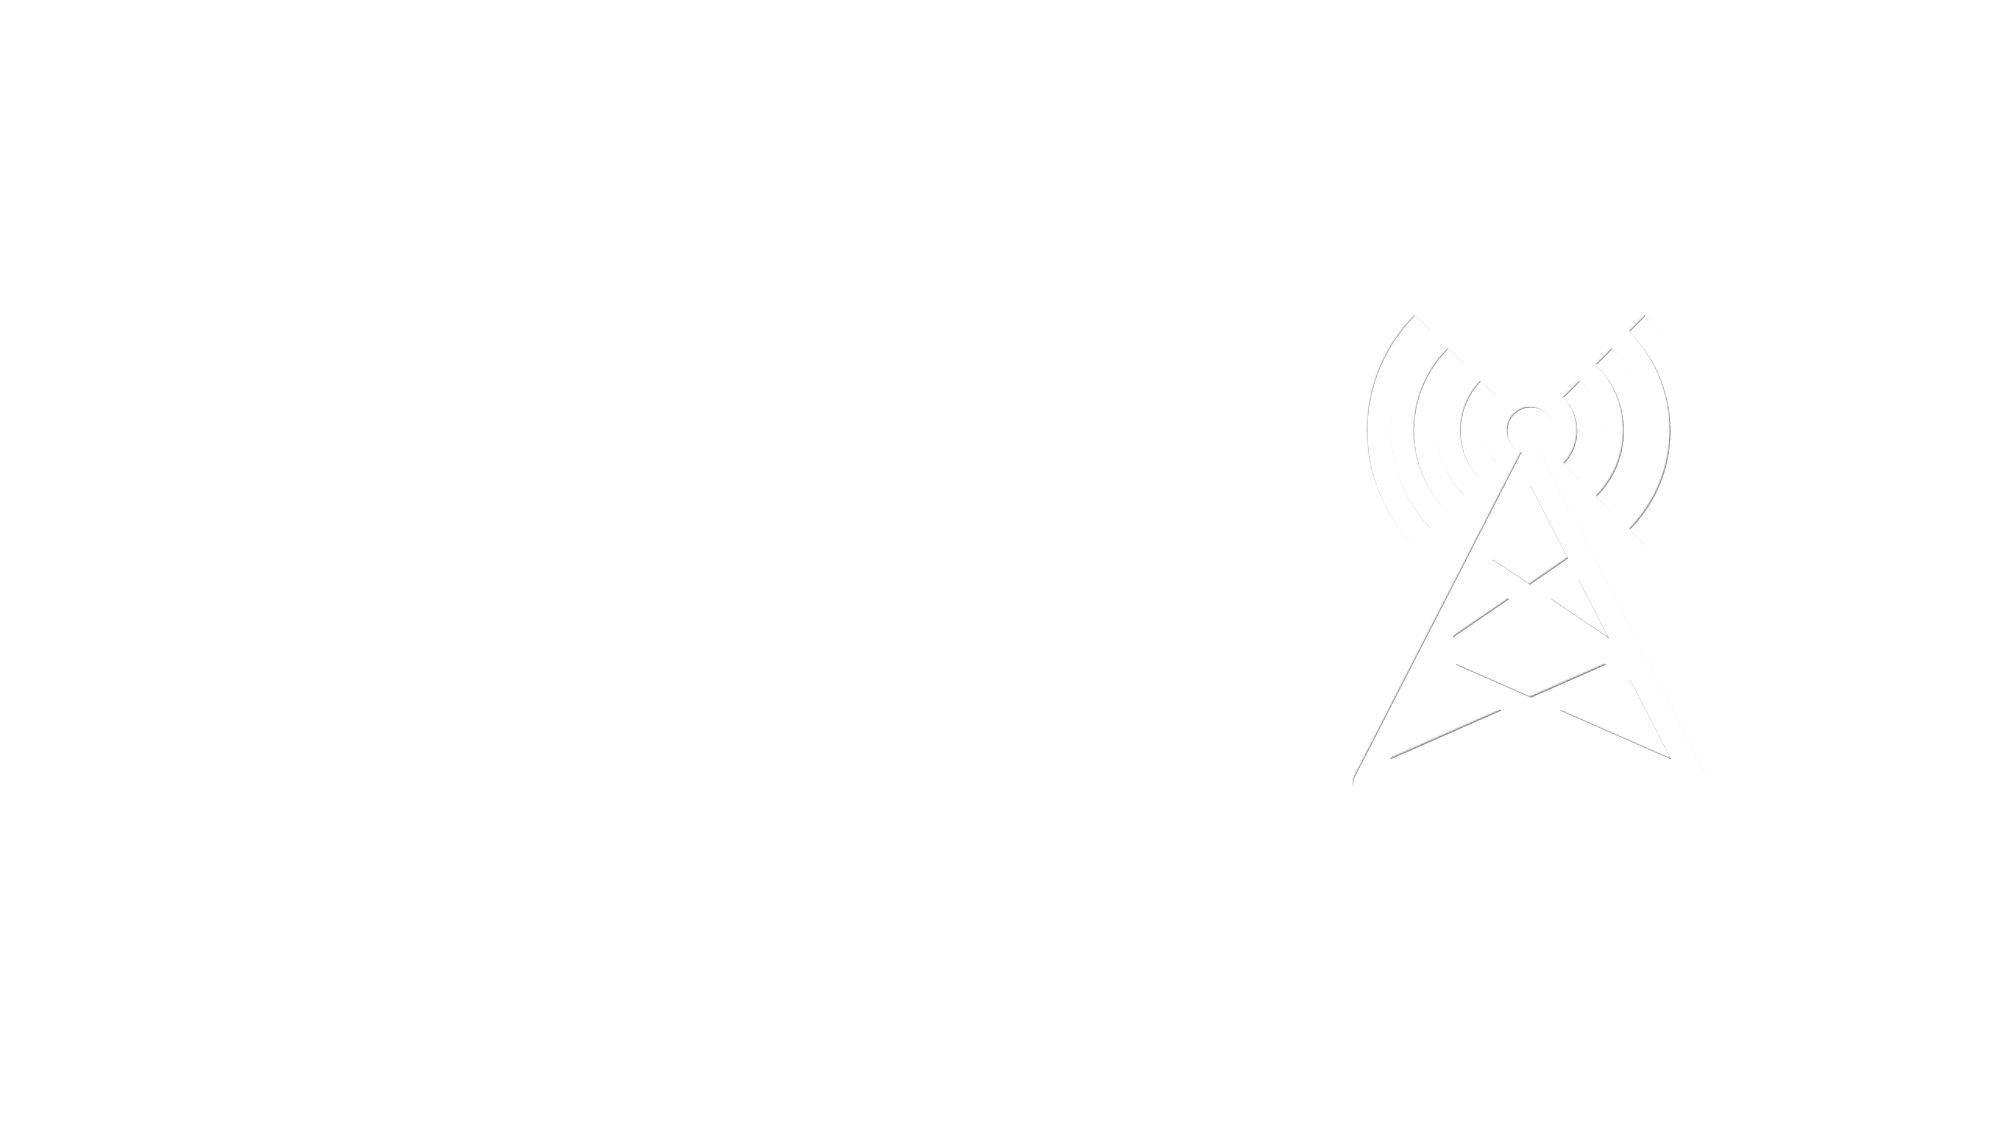

# INTRODUCTION
La translation de fréquence est une opération fondamentale pour les transmissions hertziennes qui permet de transmettre dans une bande de fréquence sans altérer le contenu du signal.
Le projet est en deux parties :
-  Simulation
-  Temps réel